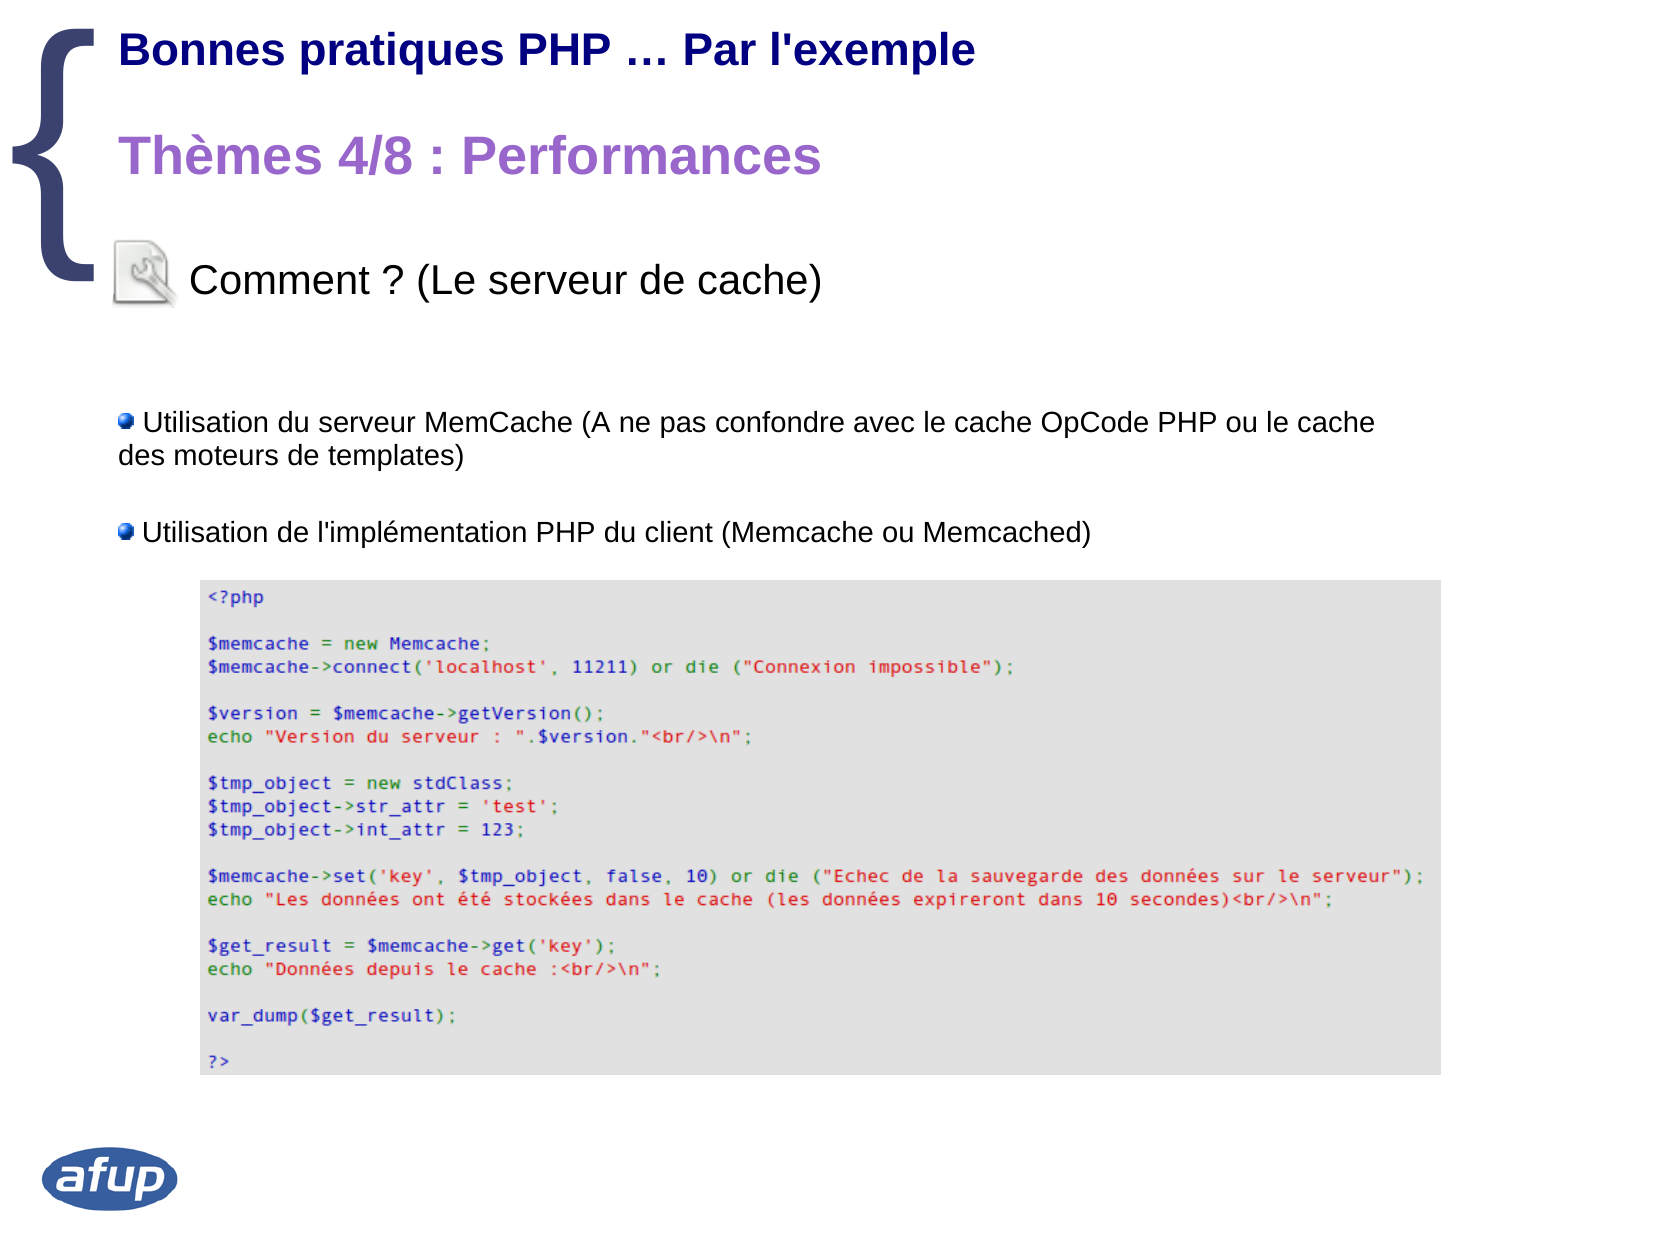

# Bonnes pratiques PHP … Par l'exemple Thèmes 4/8 : Performances
Comment ? (Le serveur de cache)
 Utilisation du serveur MemCache (A ne pas confondre avec le cache OpCode PHP ou le cache des moteurs de templates)
 Utilisation de l'implémentation PHP du client (Memcache ou Memcached)